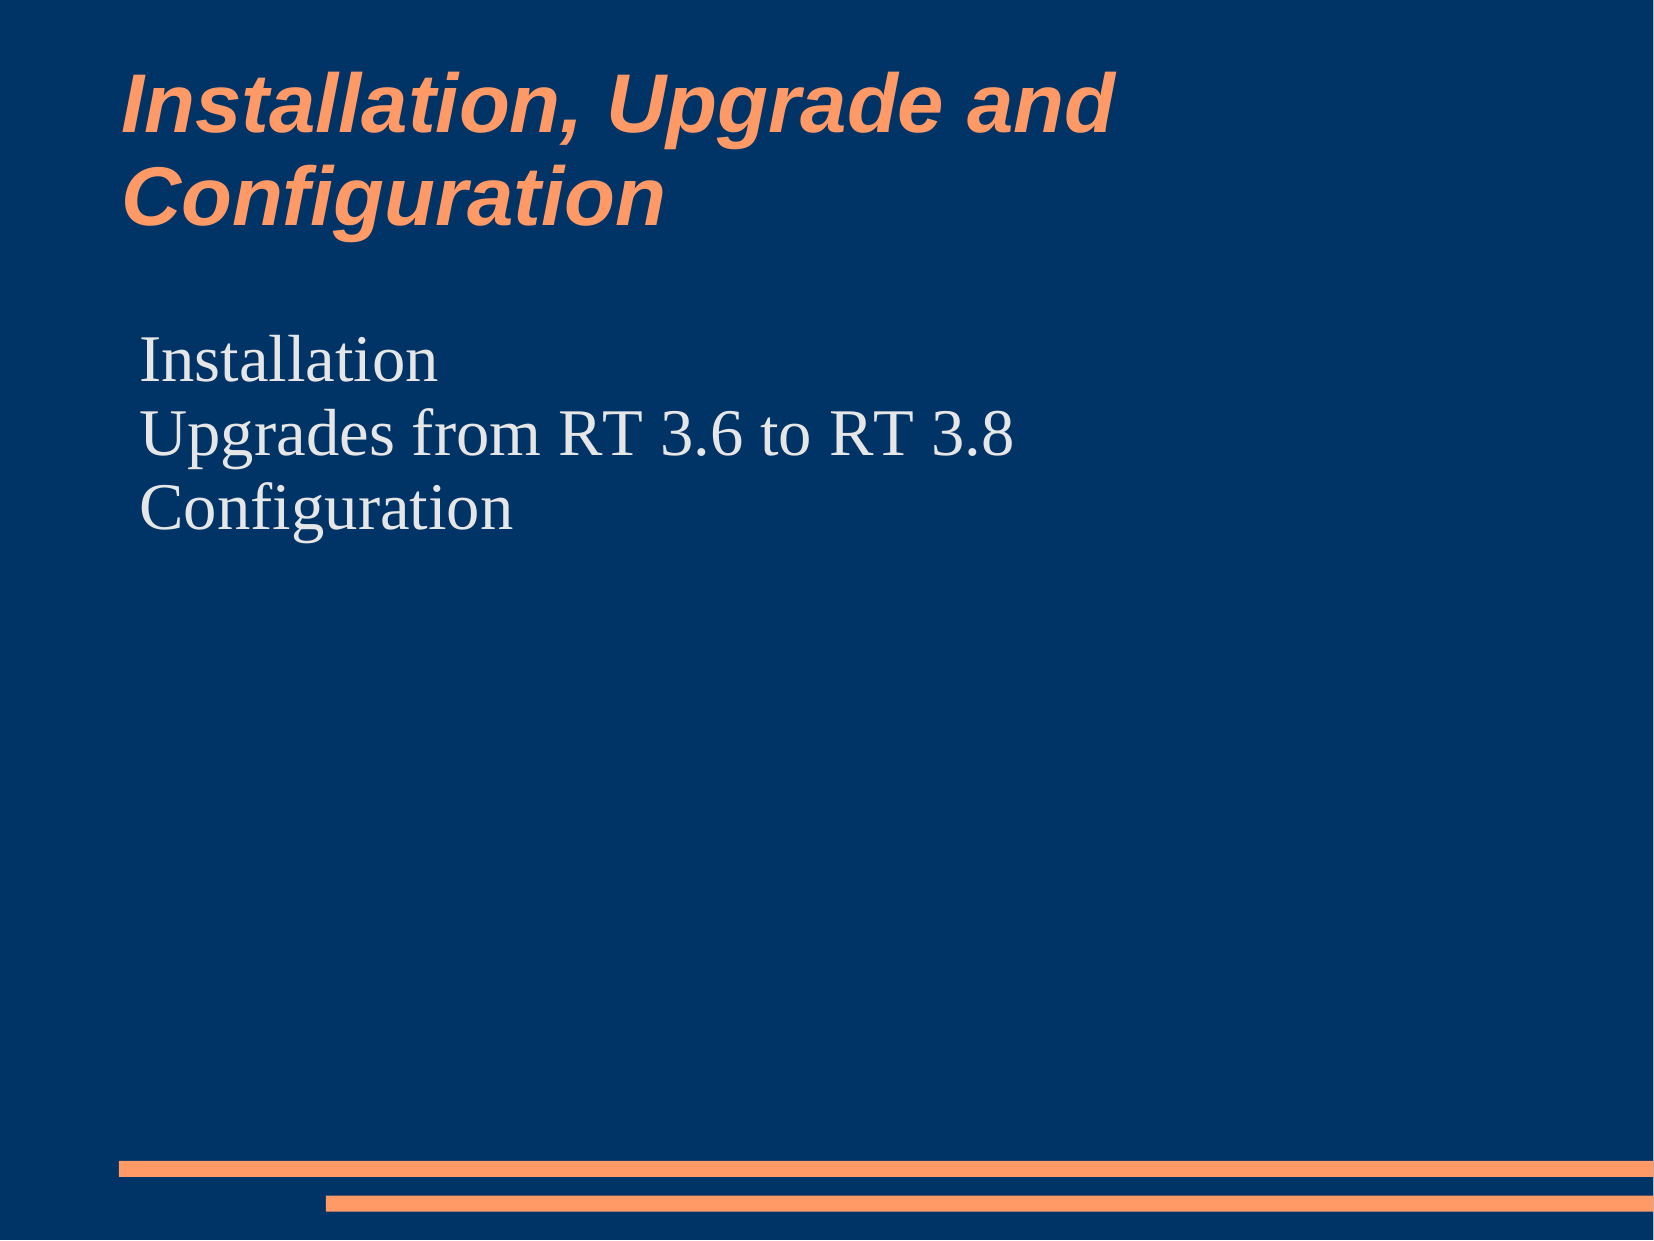

# Installation, Upgrade and Configuration
Installation
Upgrades from RT 3.6 to RT 3.8
Configuration